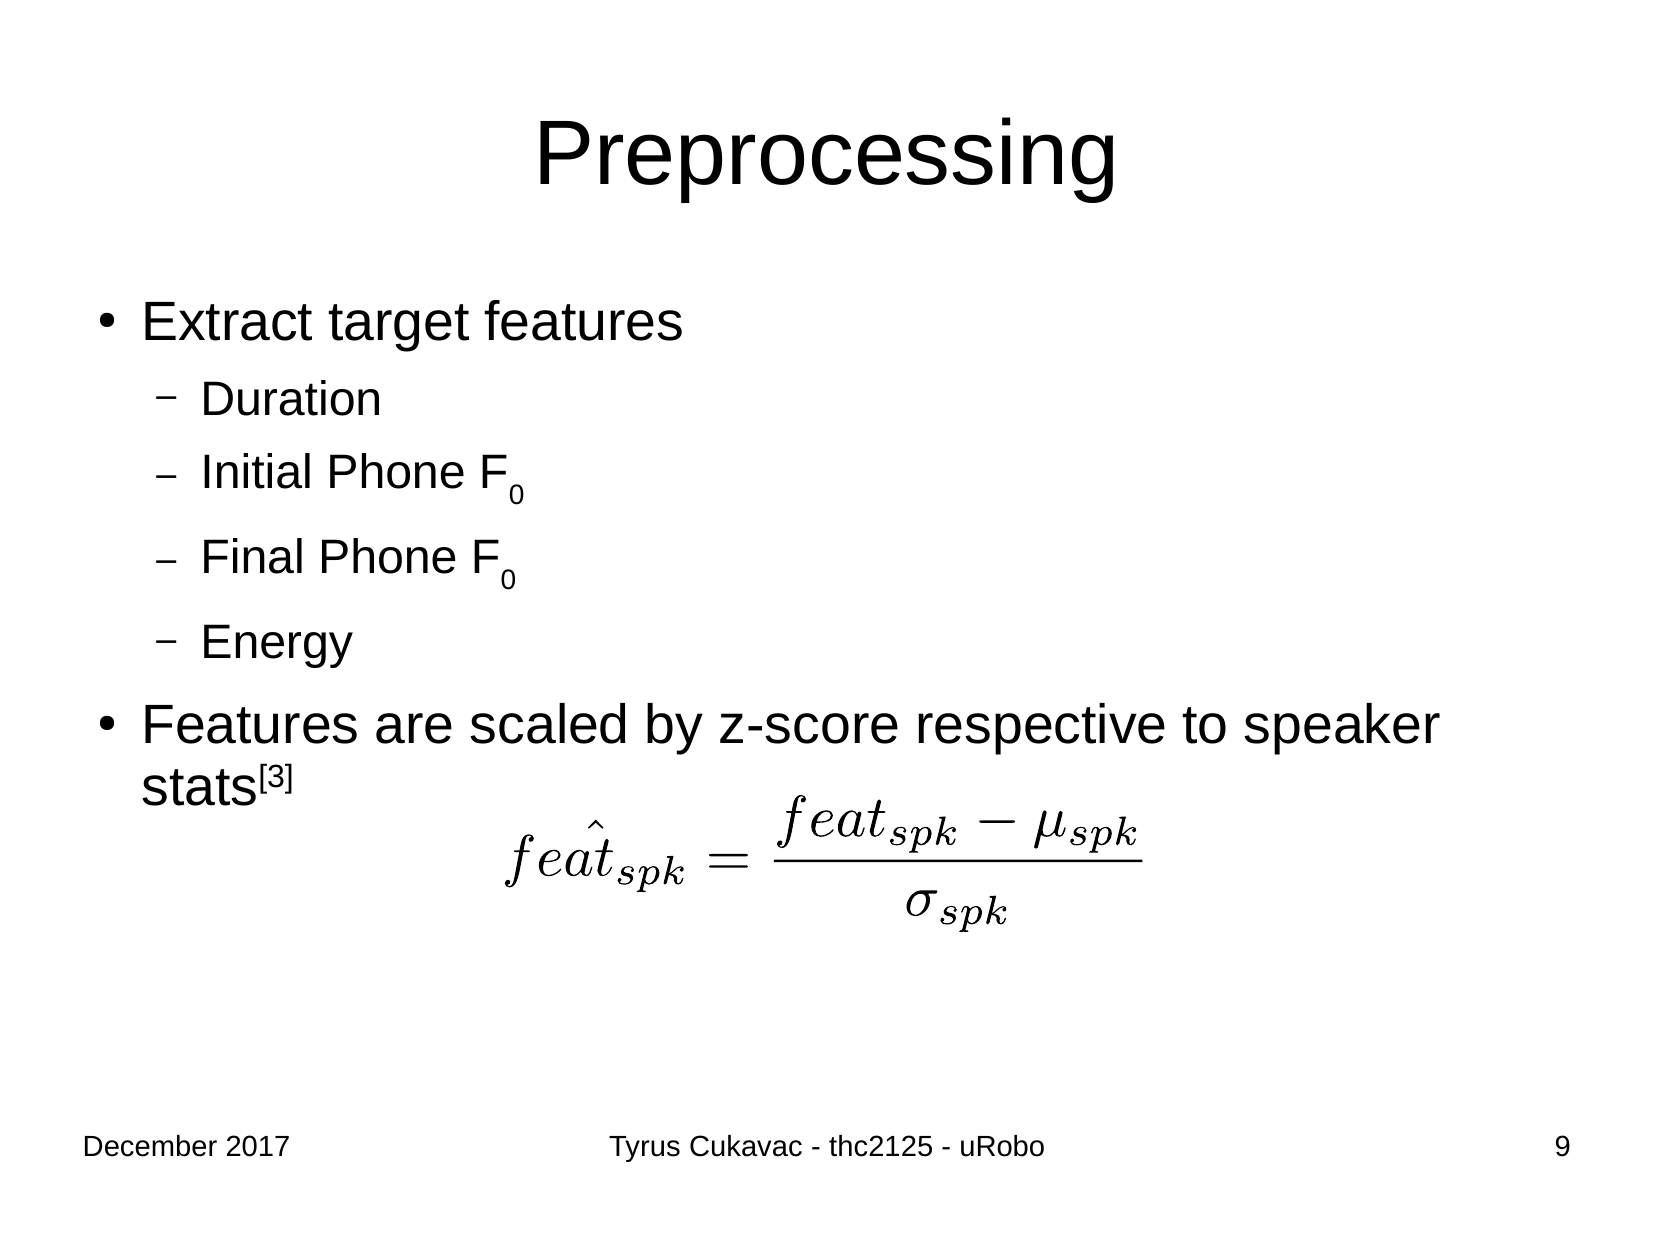

# Preprocessing
Extract target features
Duration
Initial Phone F0
Final Phone F0
Energy
Features are scaled by z-score respective to speaker stats[3]
December 2017
Tyrus Cukavac - thc2125 - uRobo
9